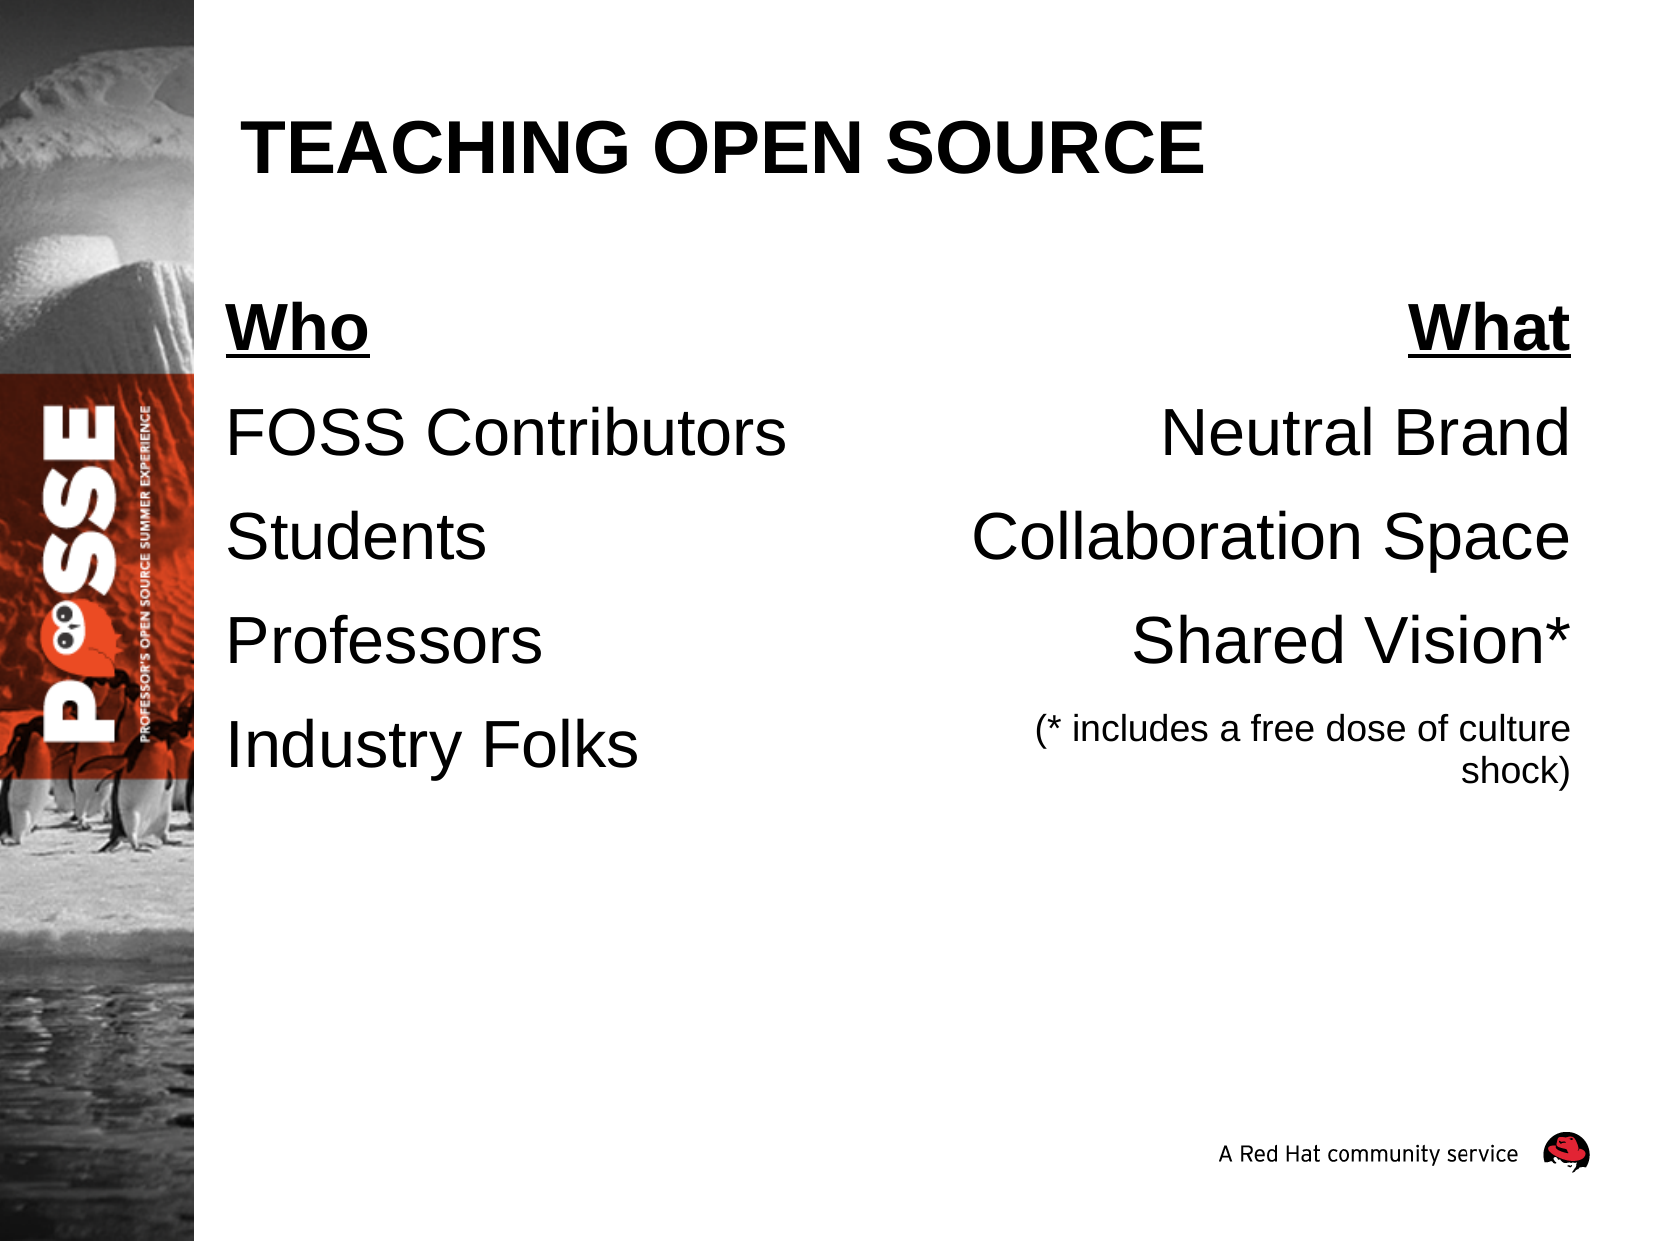

TEACHING OPEN SOURCE
# Who
FOSS Contributors
Students
Professors
Industry Folks
What
Neutral Brand
Collaboration Space
Shared Vision*
(* includes a free dose of culture shock)